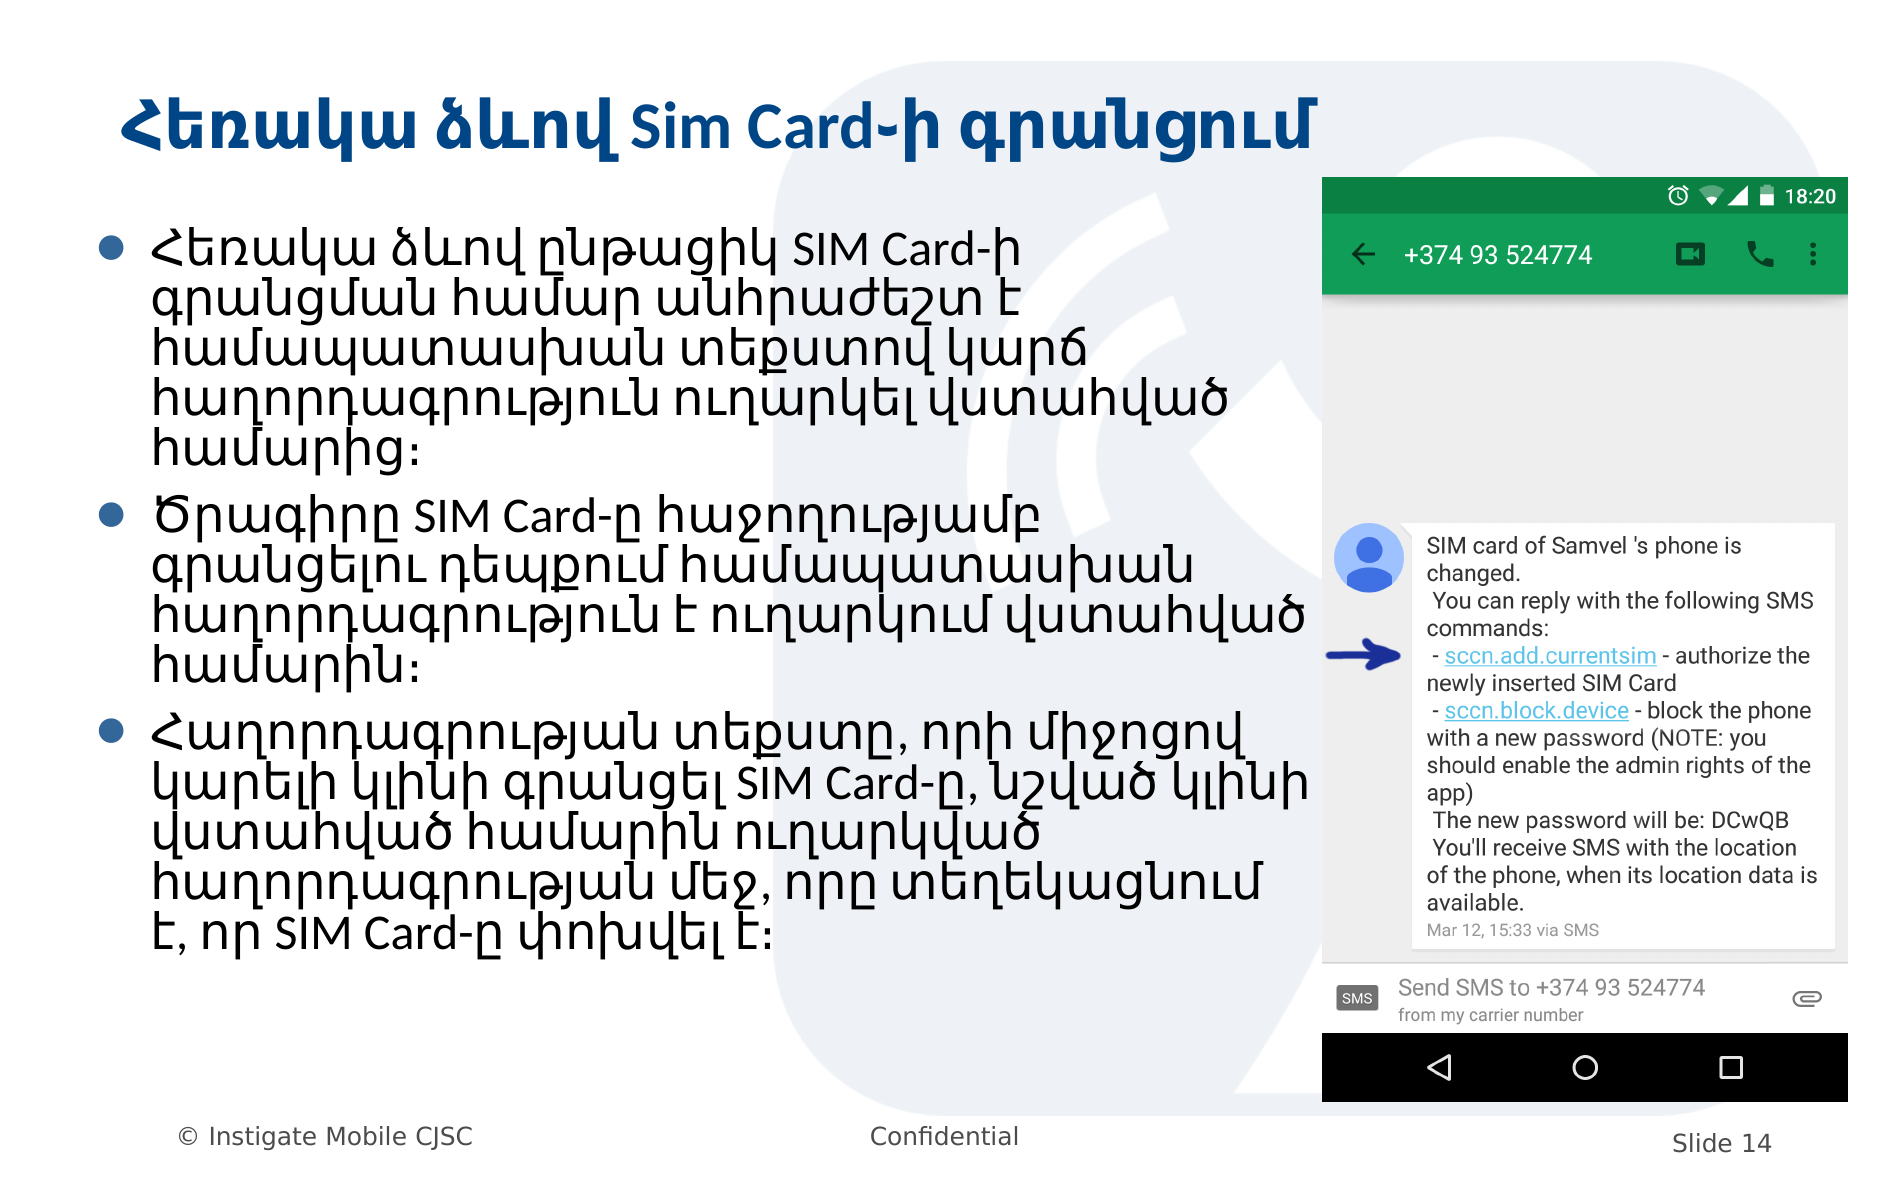

# Հեռակա ձևով Sim Card֊ի գրանցում
Հեռակա ձևով ընթացիկ SIM Card-ի գրանցման համար անհրաժեշտ է համապատասխան տեքստով կարճ հաղորդագրություն ուղարկել վստահված համարից։
Ծրագիրը SIM Card-ը հաջողությամբ գրանցելու դեպքում համապատասխան հաղորդագրություն է ուղարկում վստահված համարին։
Հաղորդագրության տեքստը, որի միջոցով կարելի կլինի գրանցել SIM Card-ը, նշված կլինի վստահված համարին ուղարկված հաղորդագրության մեջ, որը տեղեկացնում է, որ SIM Card-ը փոխվել է։